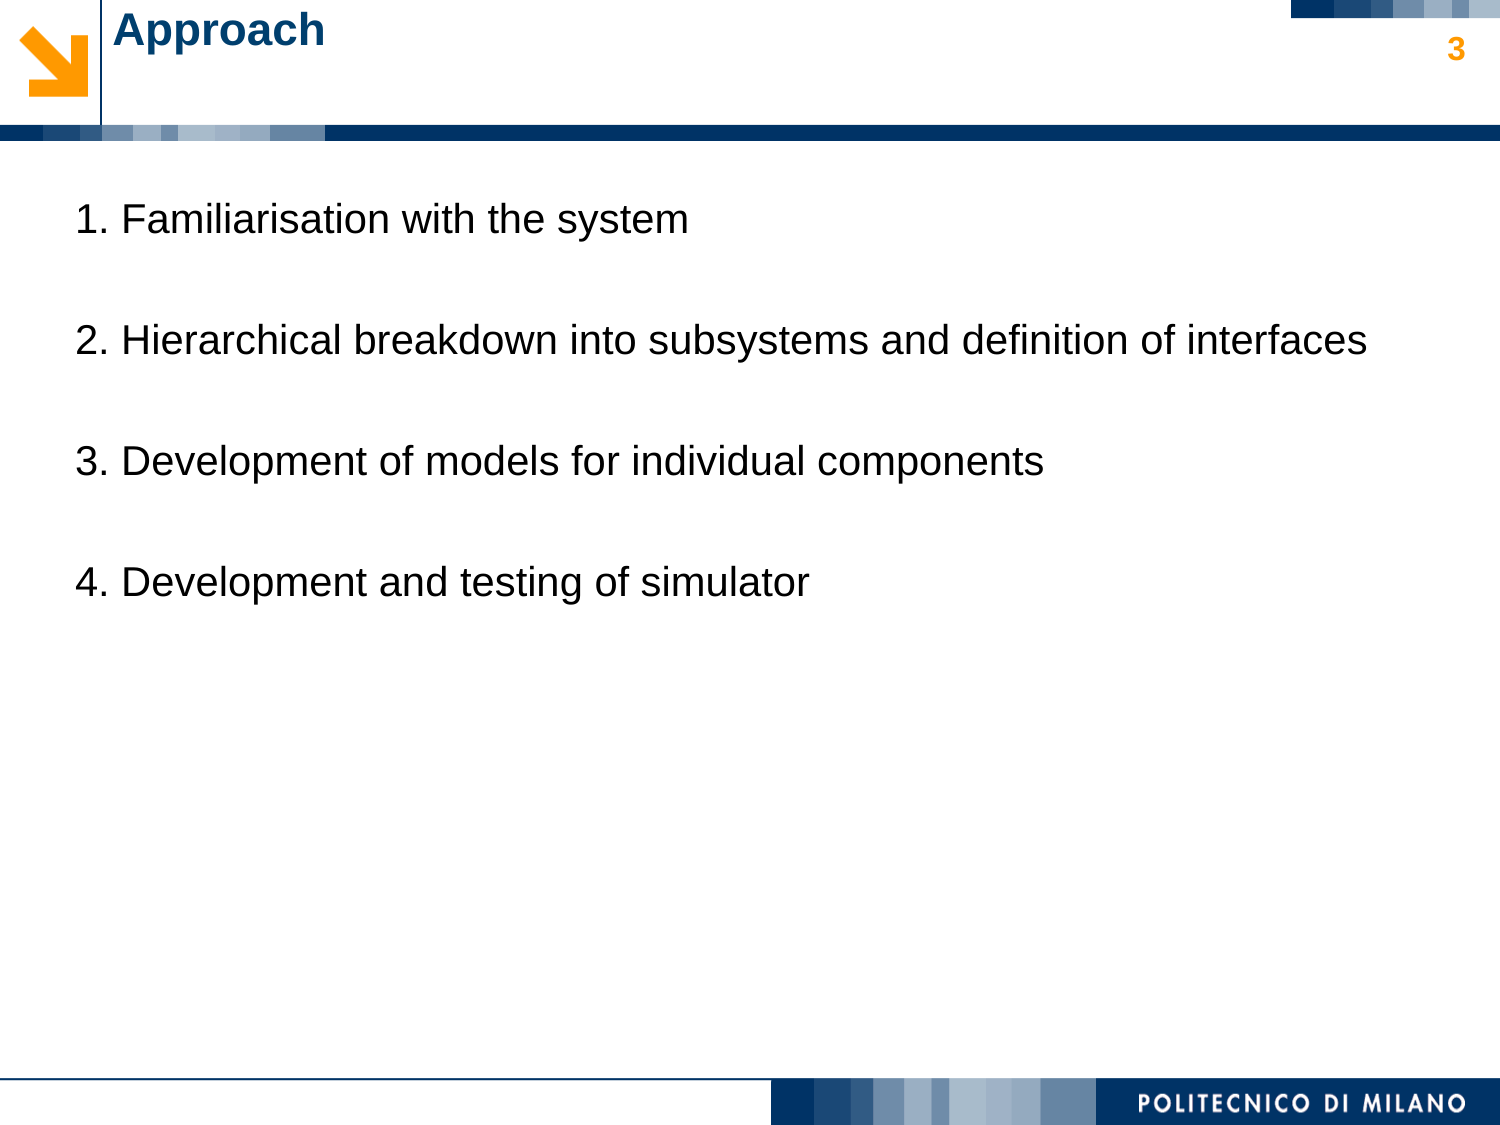

# Approach
1. Familiarisation with the system
2. Hierarchical breakdown into subsystems and definition of interfaces
3. Development of models for individual components
4. Development and testing of simulator